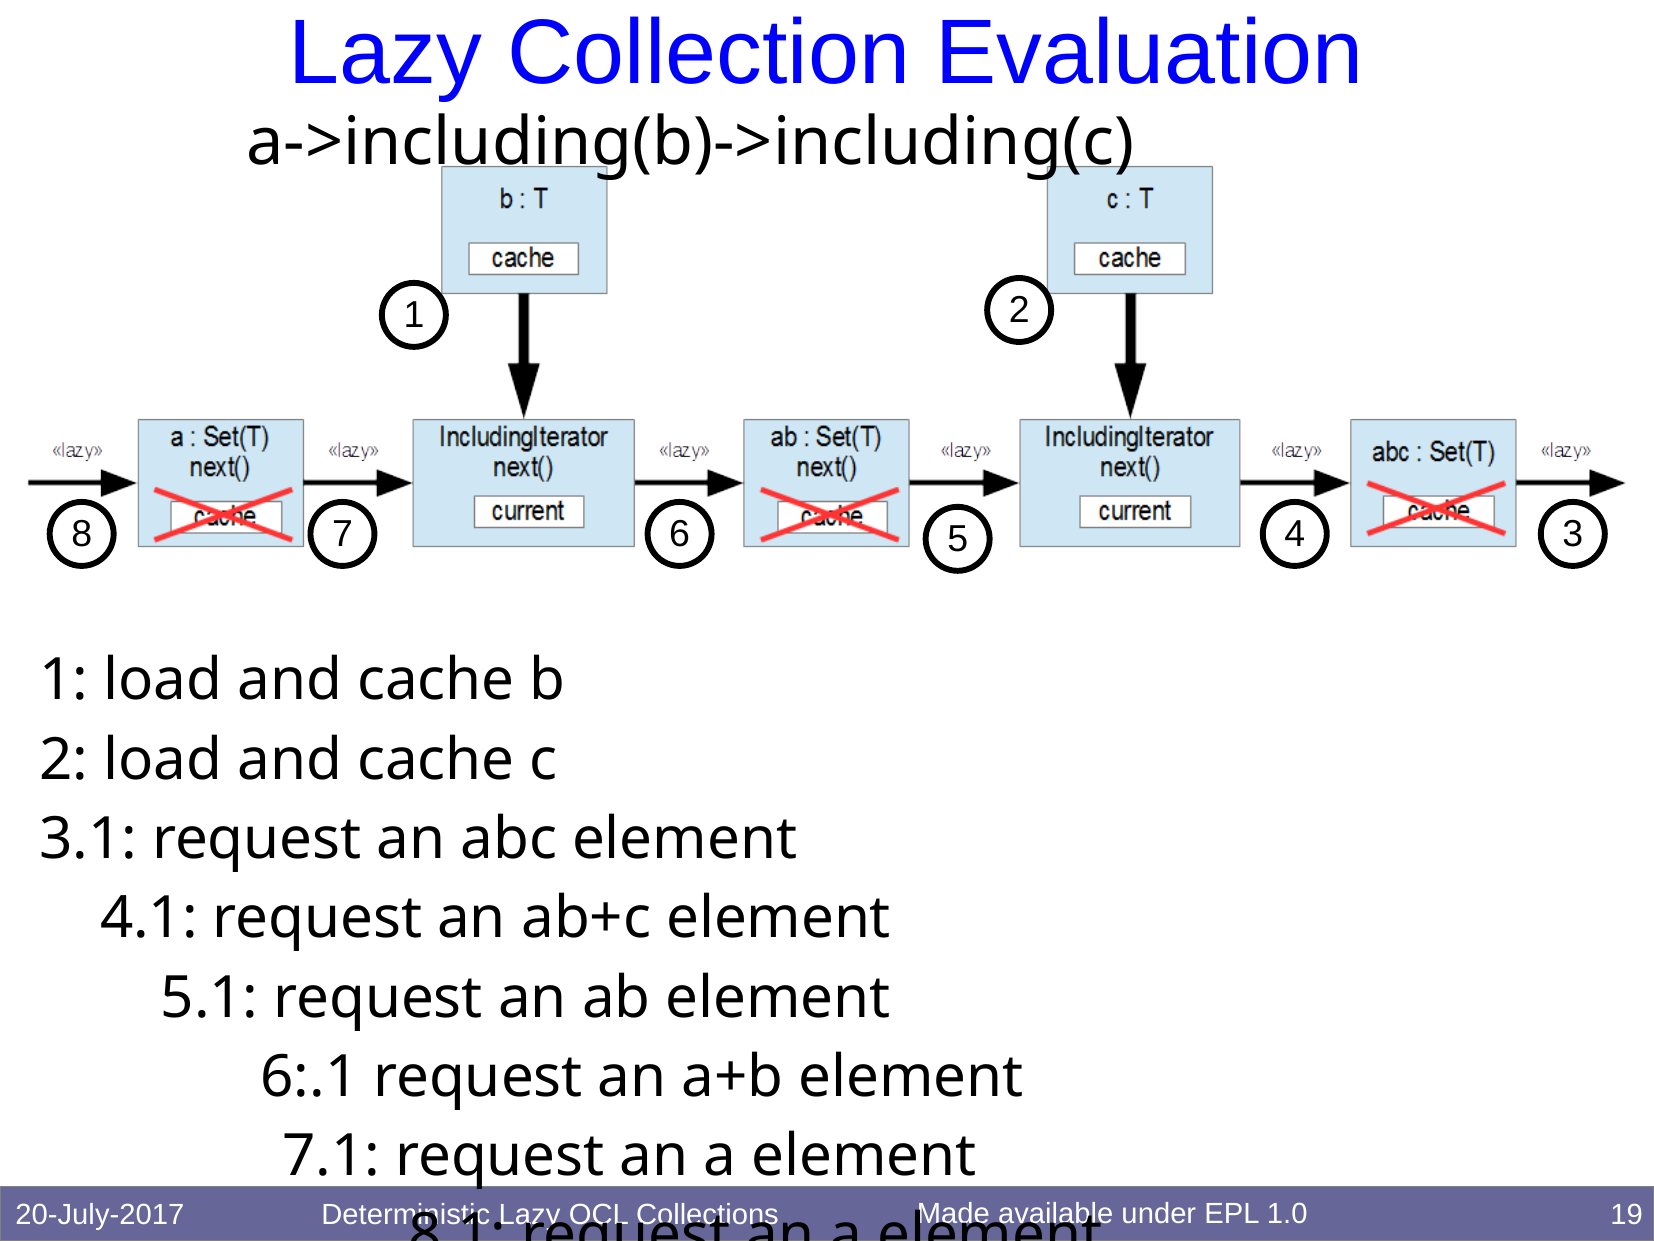

# Lazy Collection Evaluation
 a->including(b)->including(c)
1: load and cache b
2: load and cache c
3.1: request an abc element
 4.1: request an ab+c element
 5.1: request an ab element
			6:.1 request an a+b element
 7.1: request an a element
					8.1: request an a element
3.2: request another abc element 5 small iterators
2
1
8
7
6
4
3
5
20-July-2017
Deterministic Lazy OCL Collections
19